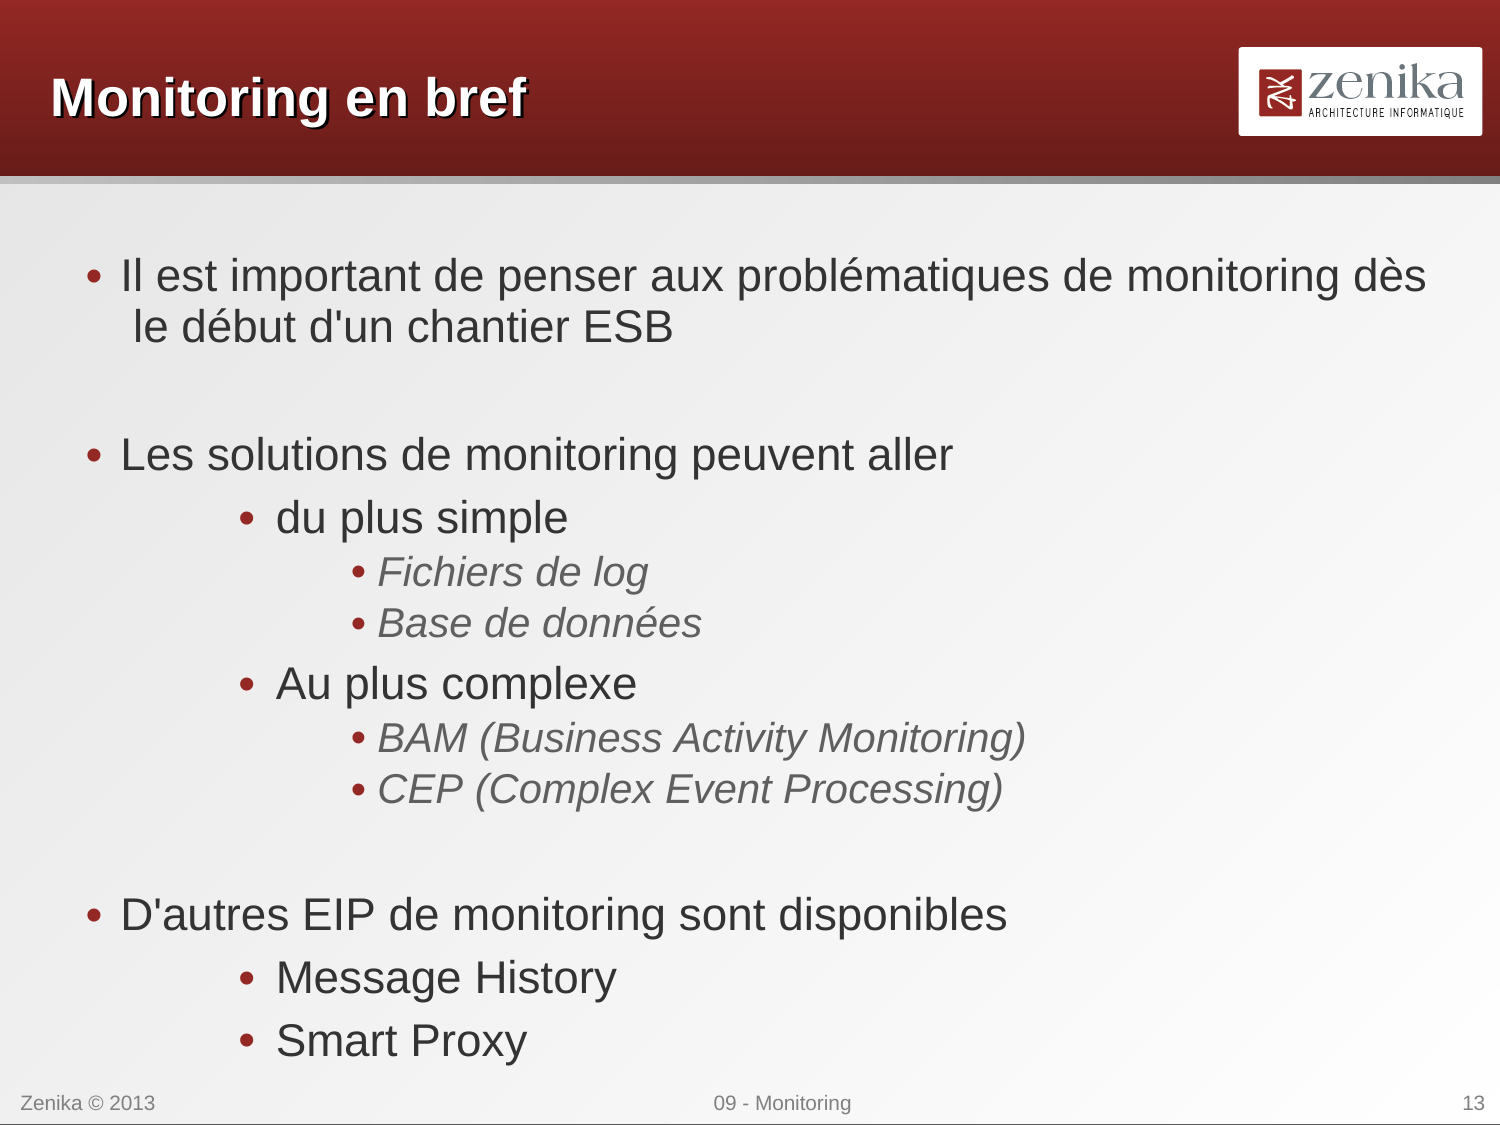

# Monitoring en bref
Il est important de penser aux problématiques de monitoring dès le début d'un chantier ESB
Les solutions de monitoring peuvent aller
du plus simple
 Fichiers de log
 Base de données
Au plus complexe
 BAM (Business Activity Monitoring)
 CEP (Complex Event Processing)
D'autres EIP de monitoring sont disponibles
Message History
Smart Proxy